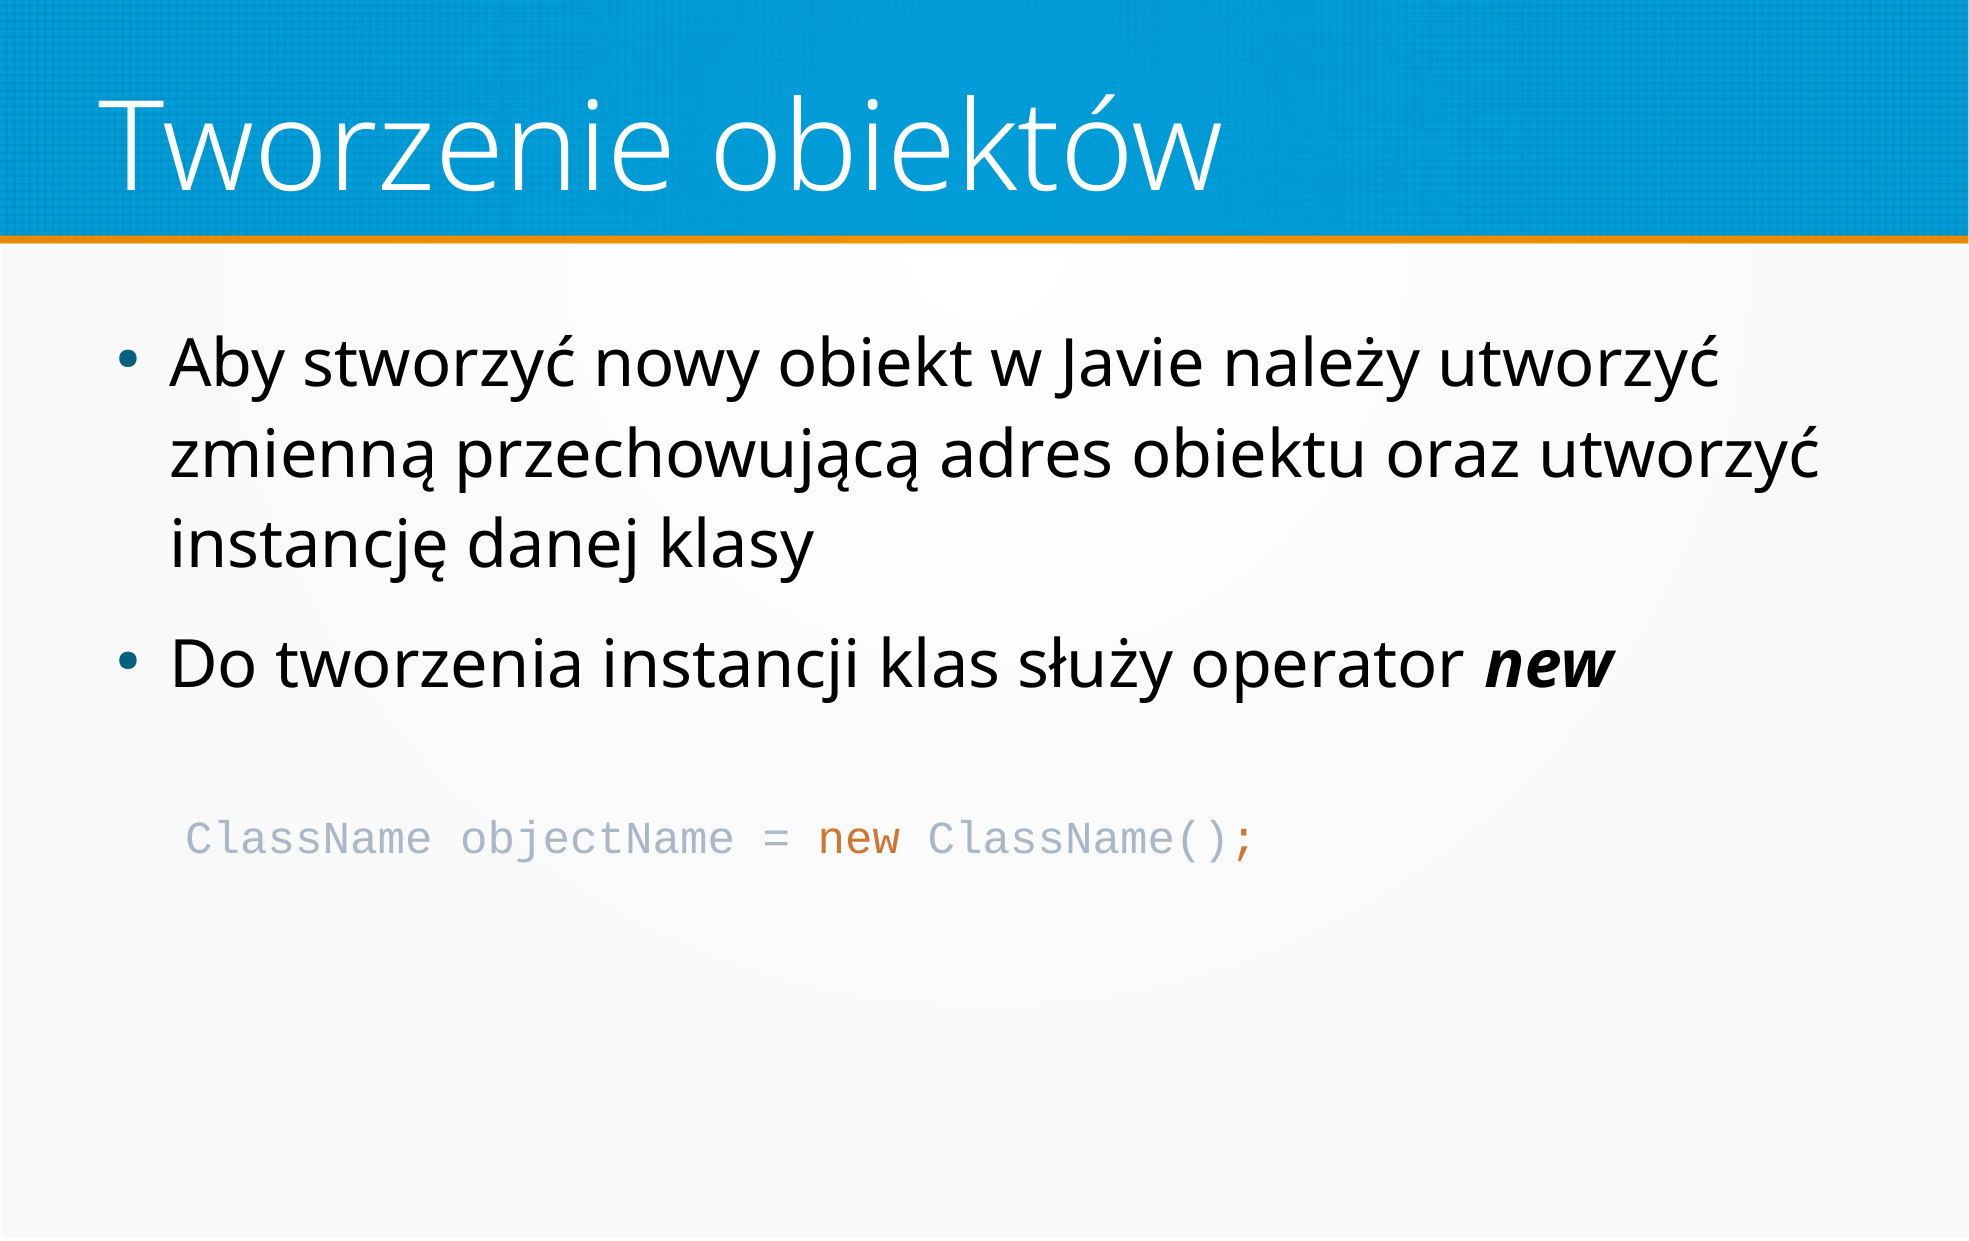

# Tworzenie obiektów
Aby stworzyć nowy obiekt w Javie należy utworzyć zmienną przechowującą adres obiektu oraz utworzyć instancję danej klasy
Do tworzenia instancji klas służy operator new
ClassName objectName = new ClassName();